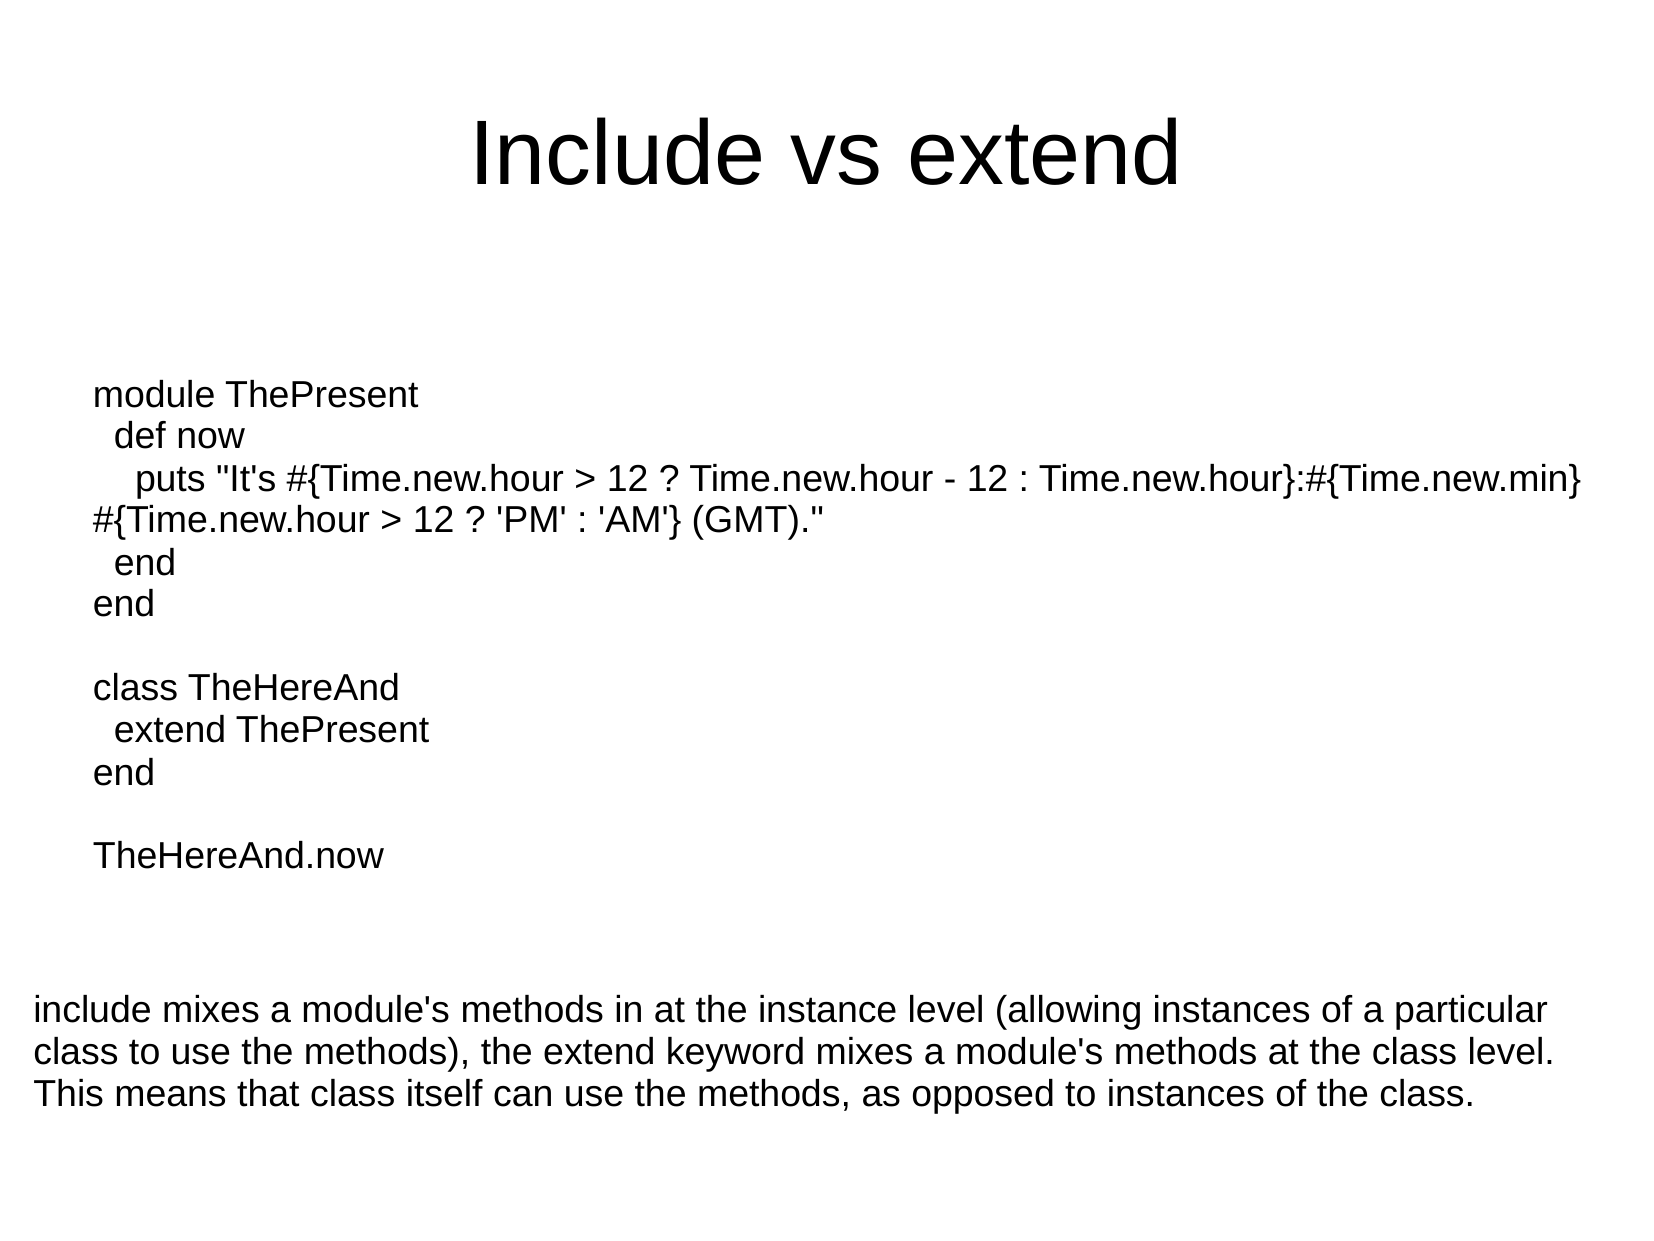

# Include vs extend
module ThePresent
 def now
 puts "It's #{Time.new.hour > 12 ? Time.new.hour - 12 : Time.new.hour}:#{Time.new.min} #{Time.new.hour > 12 ? 'PM' : 'AM'} (GMT)."
 end
end
class TheHereAnd
 extend ThePresent
end
TheHereAnd.now
include mixes a module's methods in at the instance level (allowing instances of a particular class to use the methods), the extend keyword mixes a module's methods at the class level. This means that class itself can use the methods, as opposed to instances of the class.